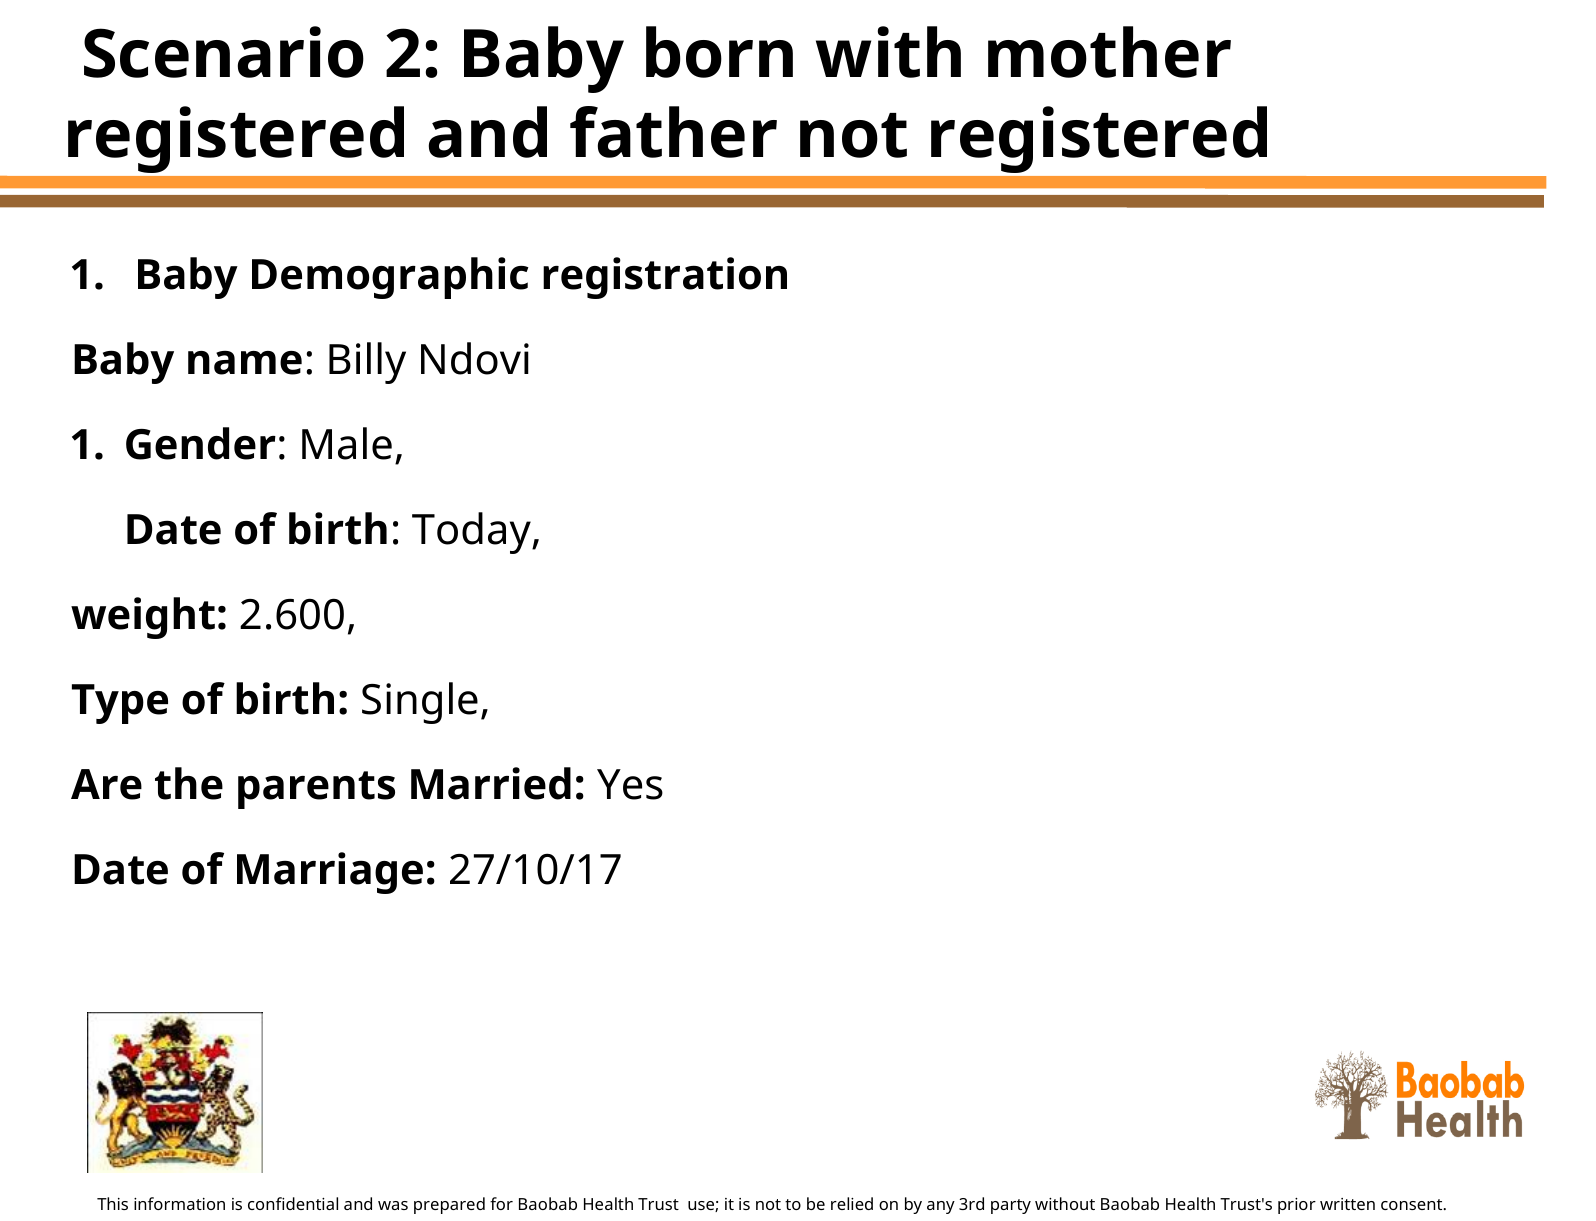

Scenario 2: Baby born with mother registered and father not registered
 Baby Demographic registration
Baby name: Billy Ndovi
Gender: Male,
Date of birth: Today,
weight: 2.600,
Type of birth: Single,
Are the parents Married: Yes
Date of Marriage: 27/10/17